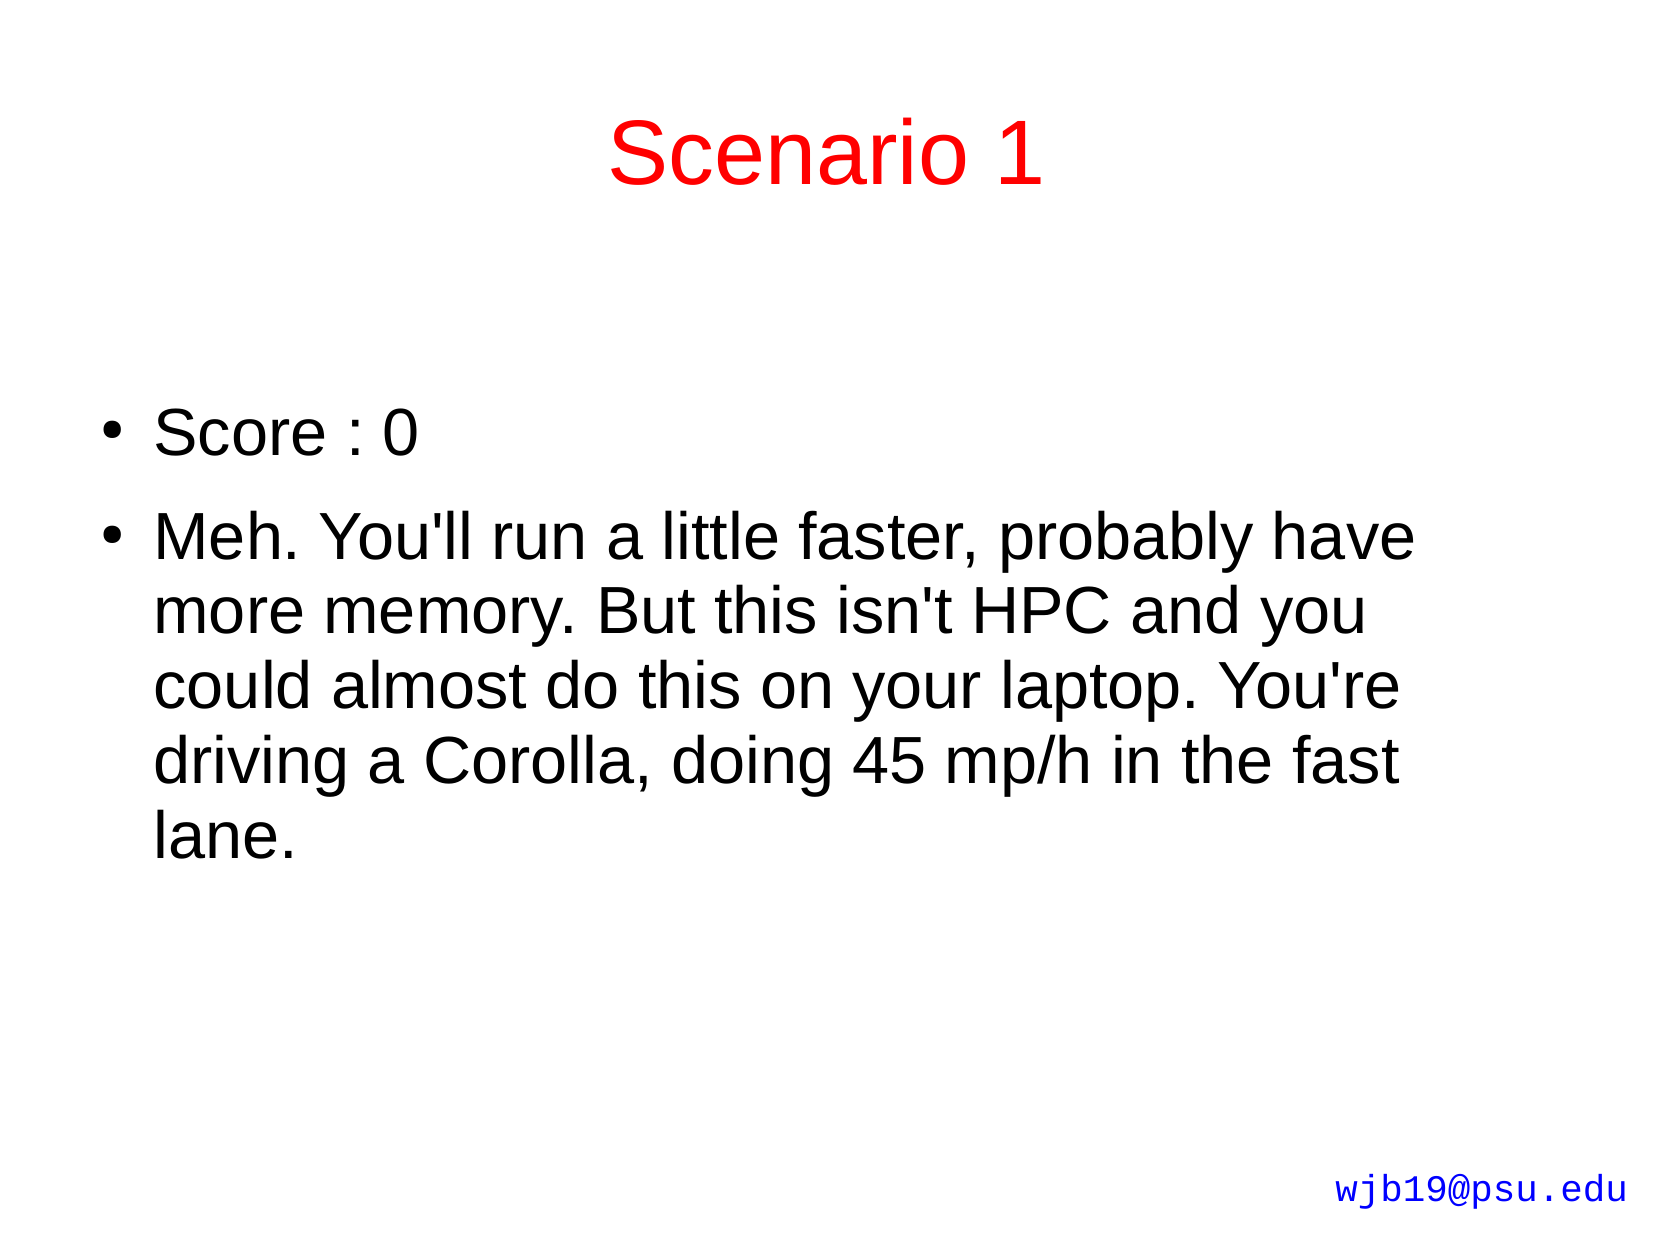

# Scenario 1
Score : 0
Meh. You'll run a little faster, probably have more memory. But this isn't HPC and you could almost do this on your laptop. You're driving a Corolla, doing 45 mp/h in the fast lane.
wjb19@psu.edu